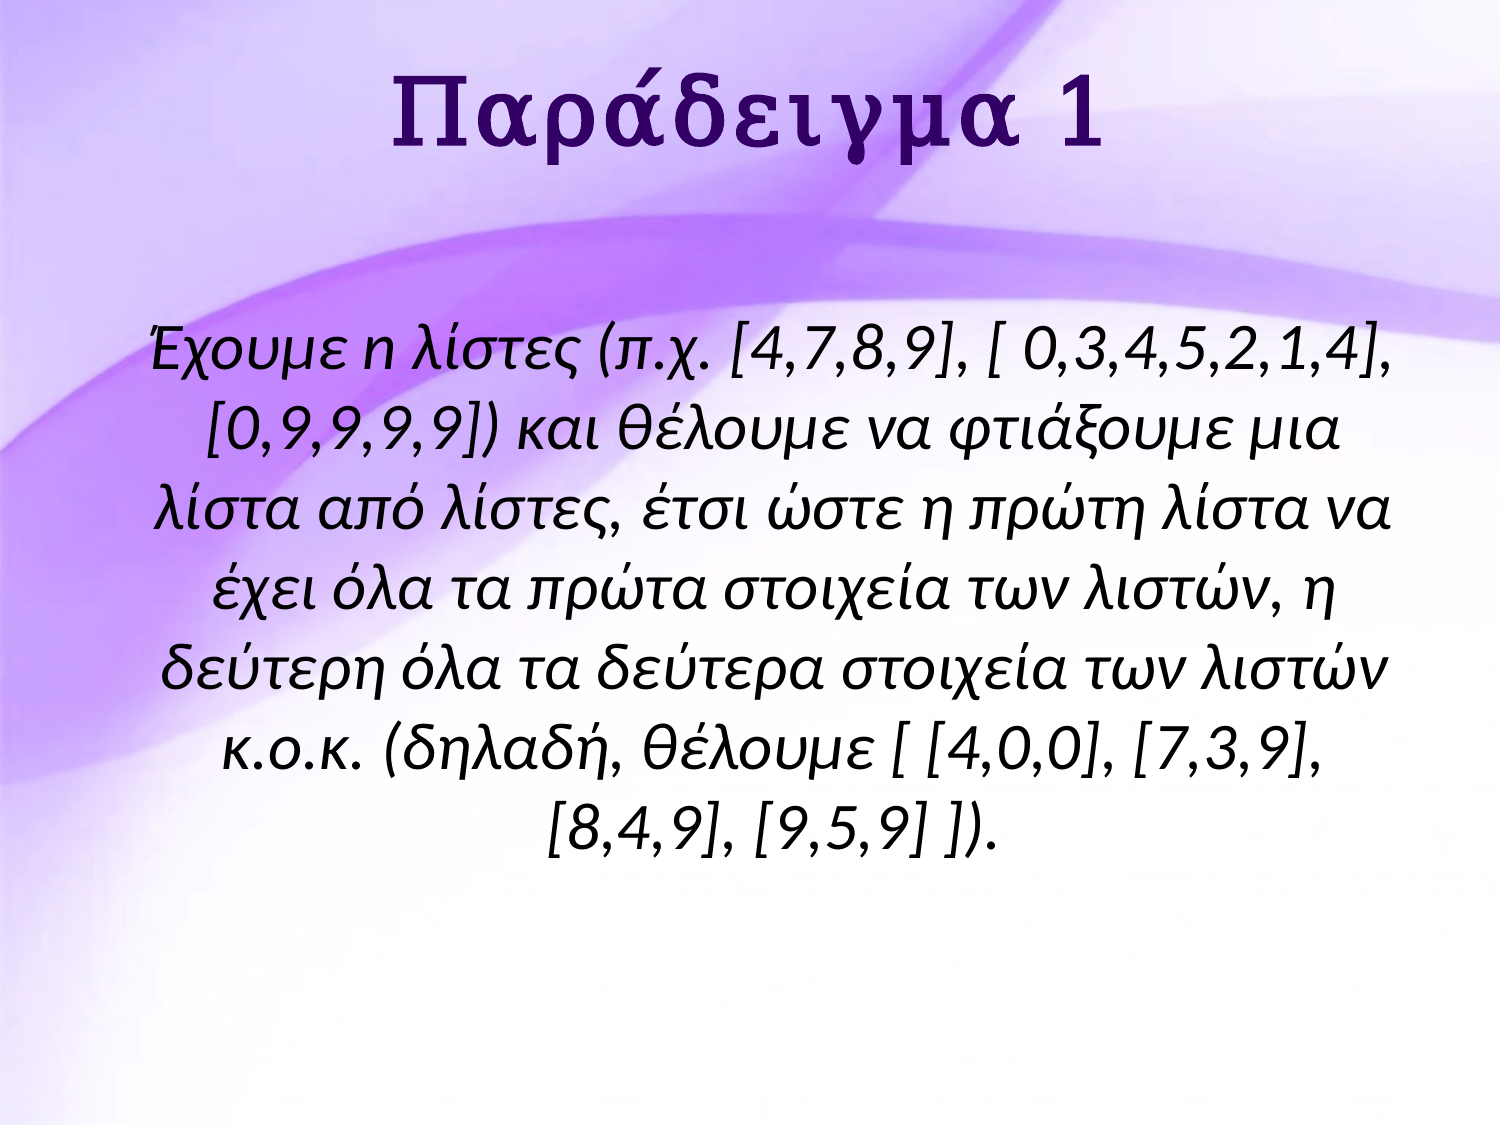

# Παράδειγμα 1
Έχουμε n λίστες (π.χ. [4,7,8,9], [ 0,3,4,5,2,1,4], [0,9,9,9,9]) και θέλουμε να φτιάξουμε μια λίστα από λίστες, έτσι ώστε η πρώτη λίστα να έχει όλα τα πρώτα στοιχεία των λιστών, η δεύτερη όλα τα δεύτερα στοιχεία των λιστών κ.ο.κ. (δηλαδή, θέλουμε [ [4,0,0], [7,3,9], [8,4,9], [9,5,9] ]).